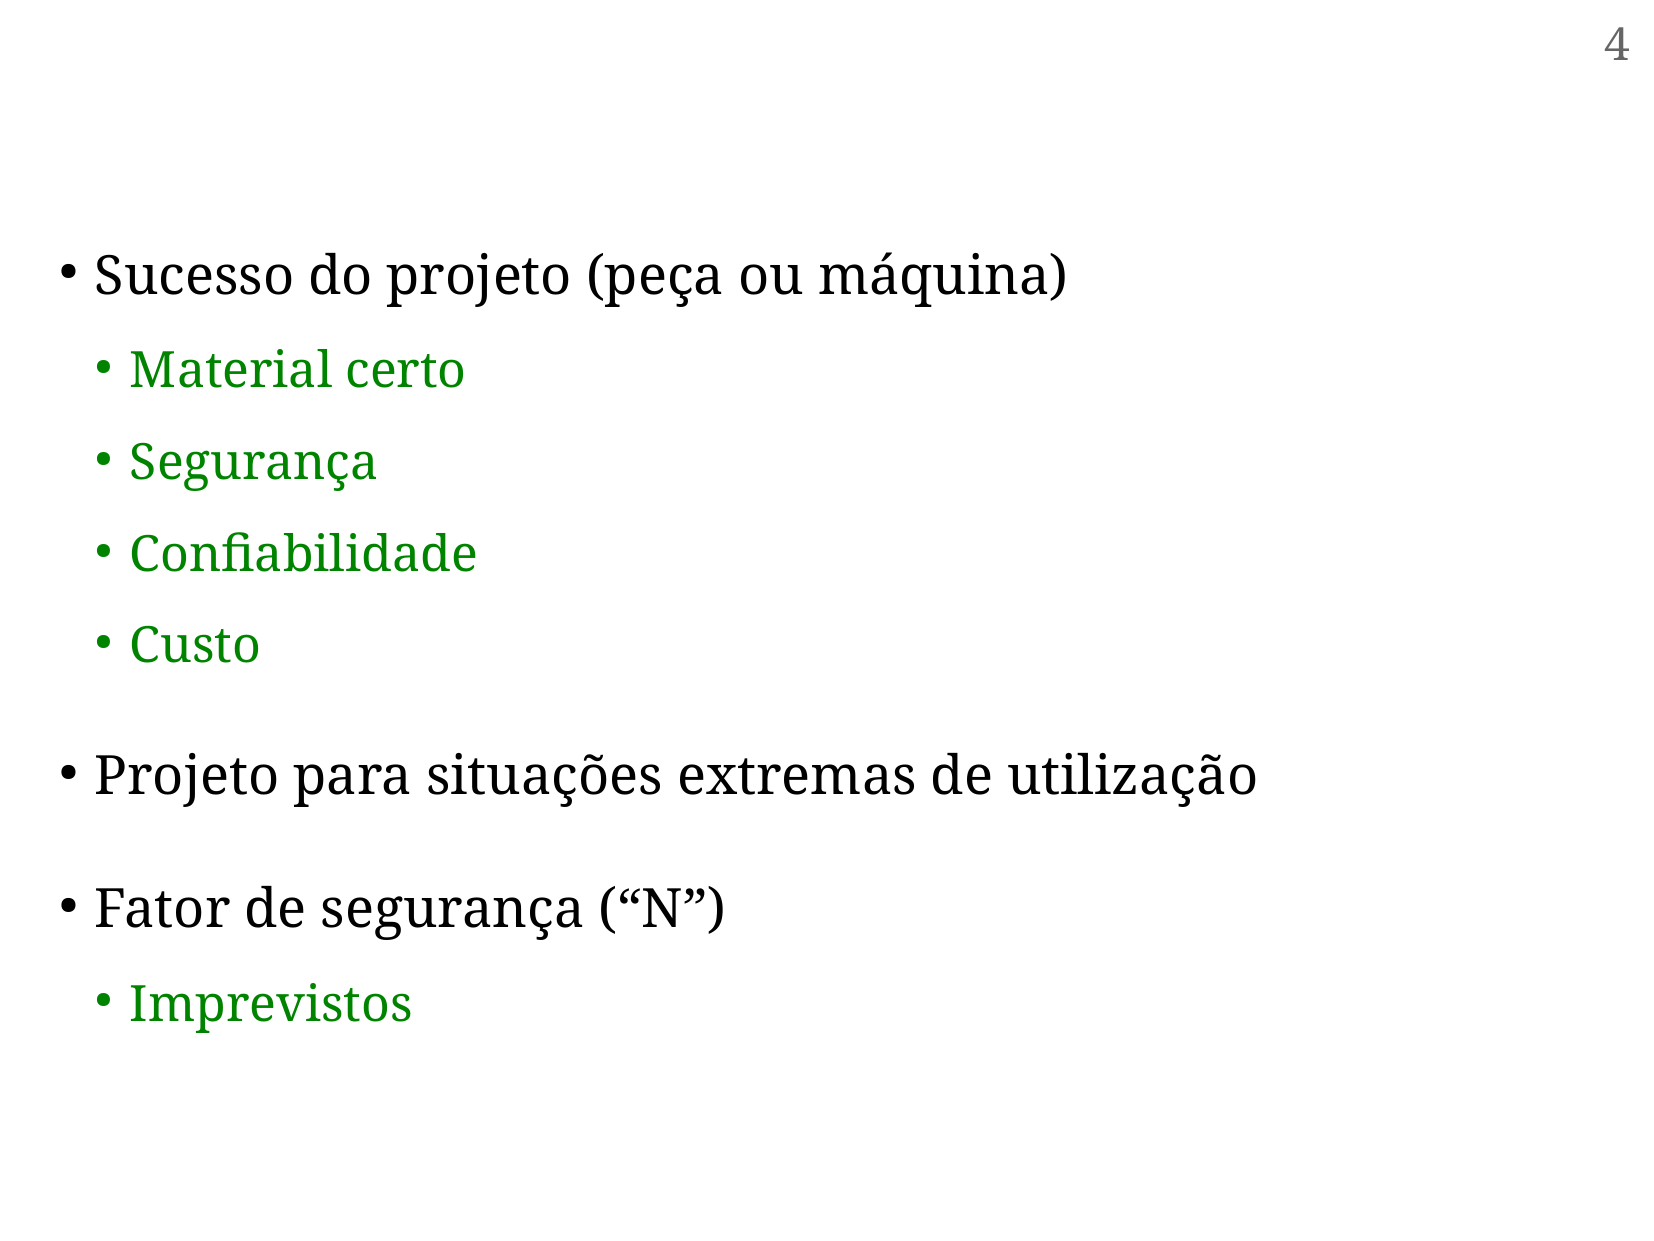

4
#
Sucesso do projeto (peça ou máquina)
Material certo
Segurança
Confiabilidade
Custo
Projeto para situações extremas de utilização
Fator de segurança (“N”)
Imprevistos